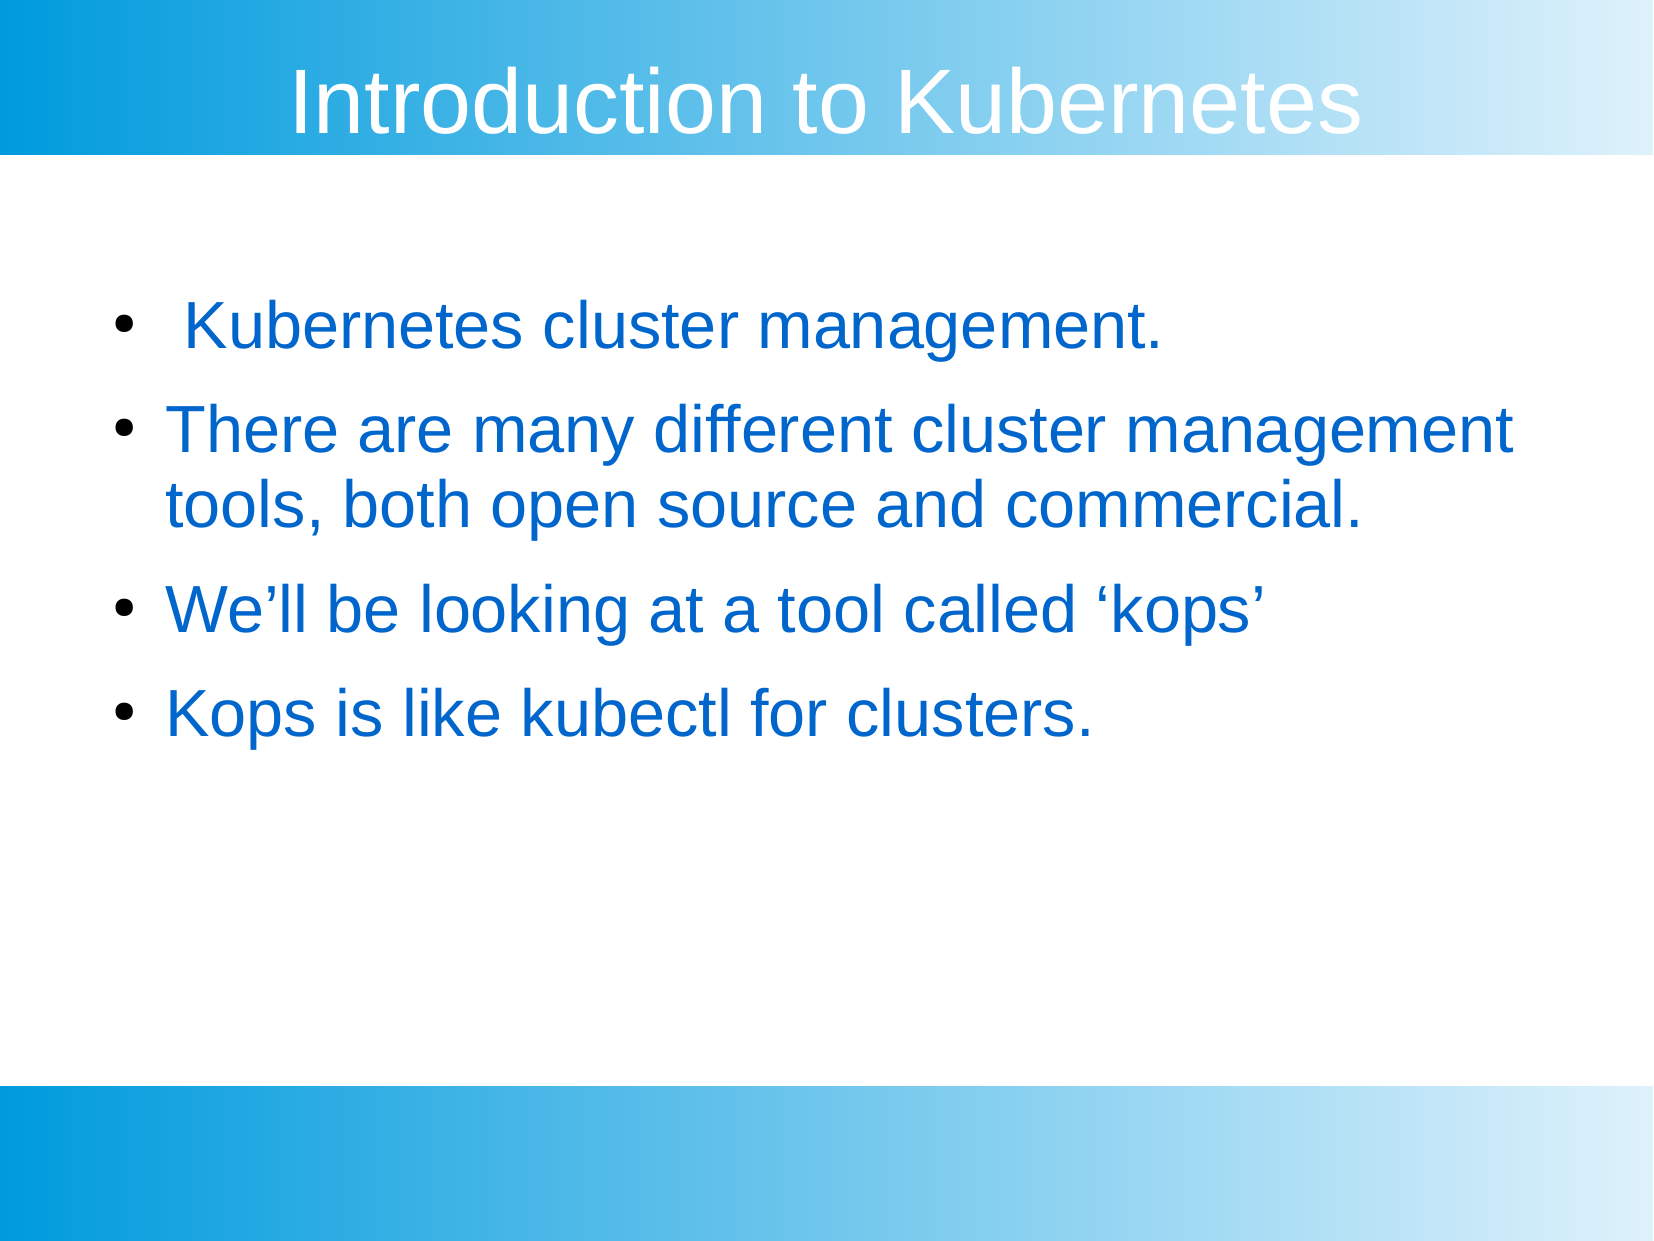

# Introduction to Kubernetes
 Kubernetes cluster management.
There are many different cluster management tools, both open source and commercial.
We’ll be looking at a tool called ‘kops’
Kops is like kubectl for clusters.